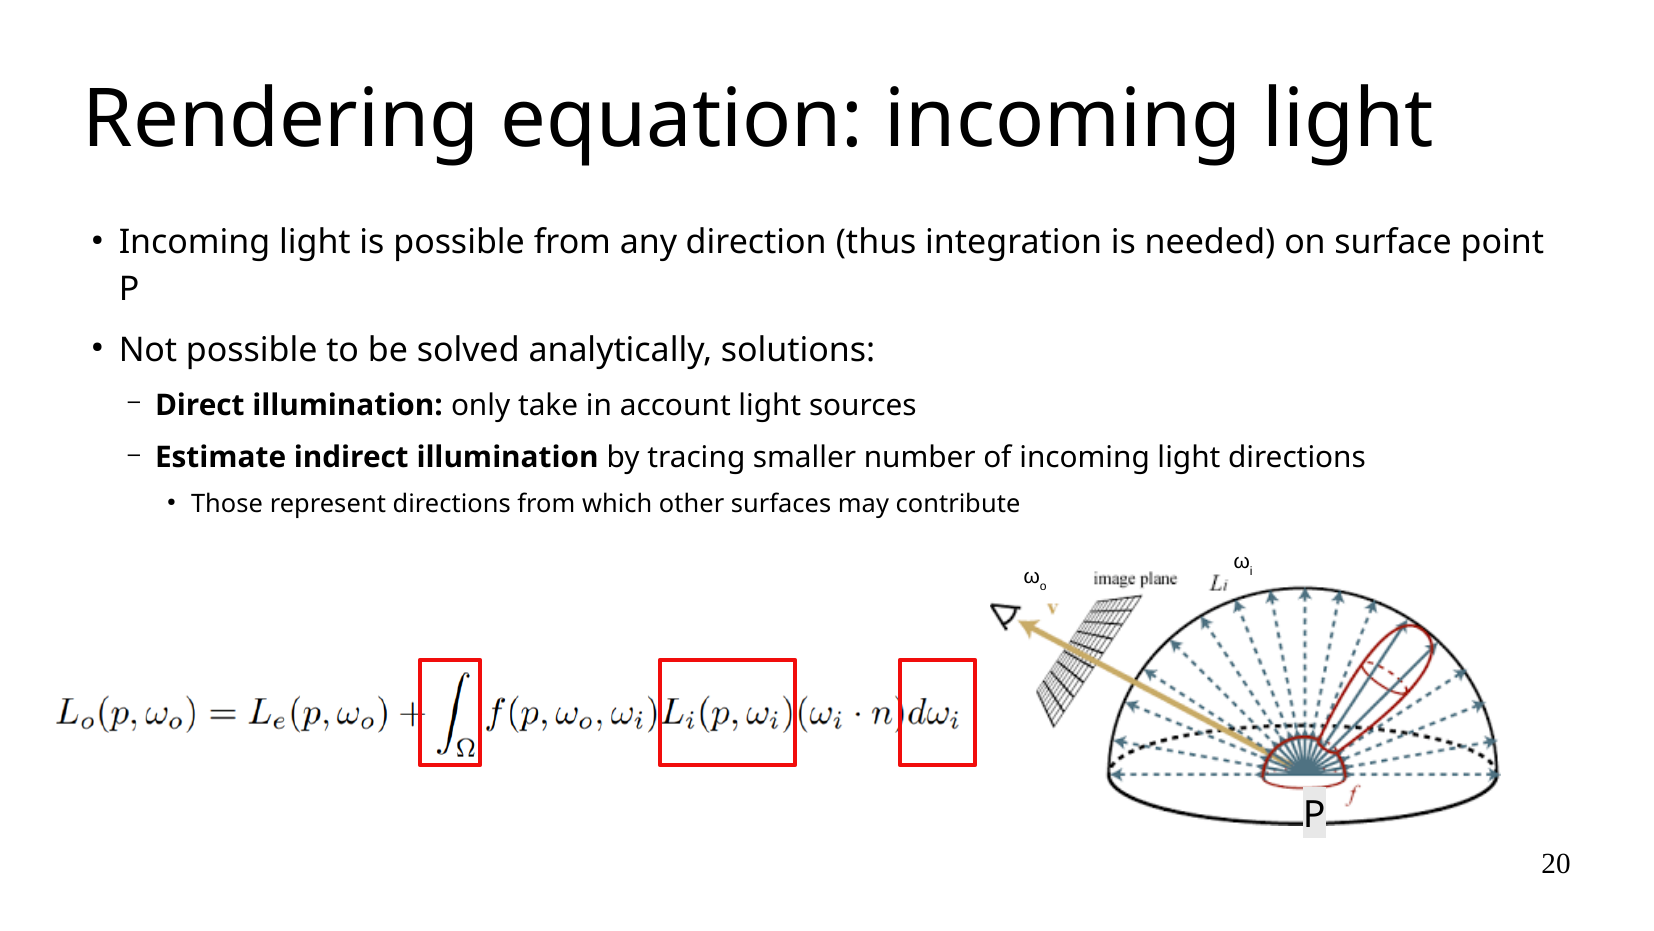

# Rendering equation: incoming light
Incoming light is possible from any direction (thus integration is needed) on surface point P
Not possible to be solved analytically, solutions:
Direct illumination: only take in account light sources
Estimate indirect illumination by tracing smaller number of incoming light directions
Those represent directions from which other surfaces may contribute
ωi
ωo
P
20